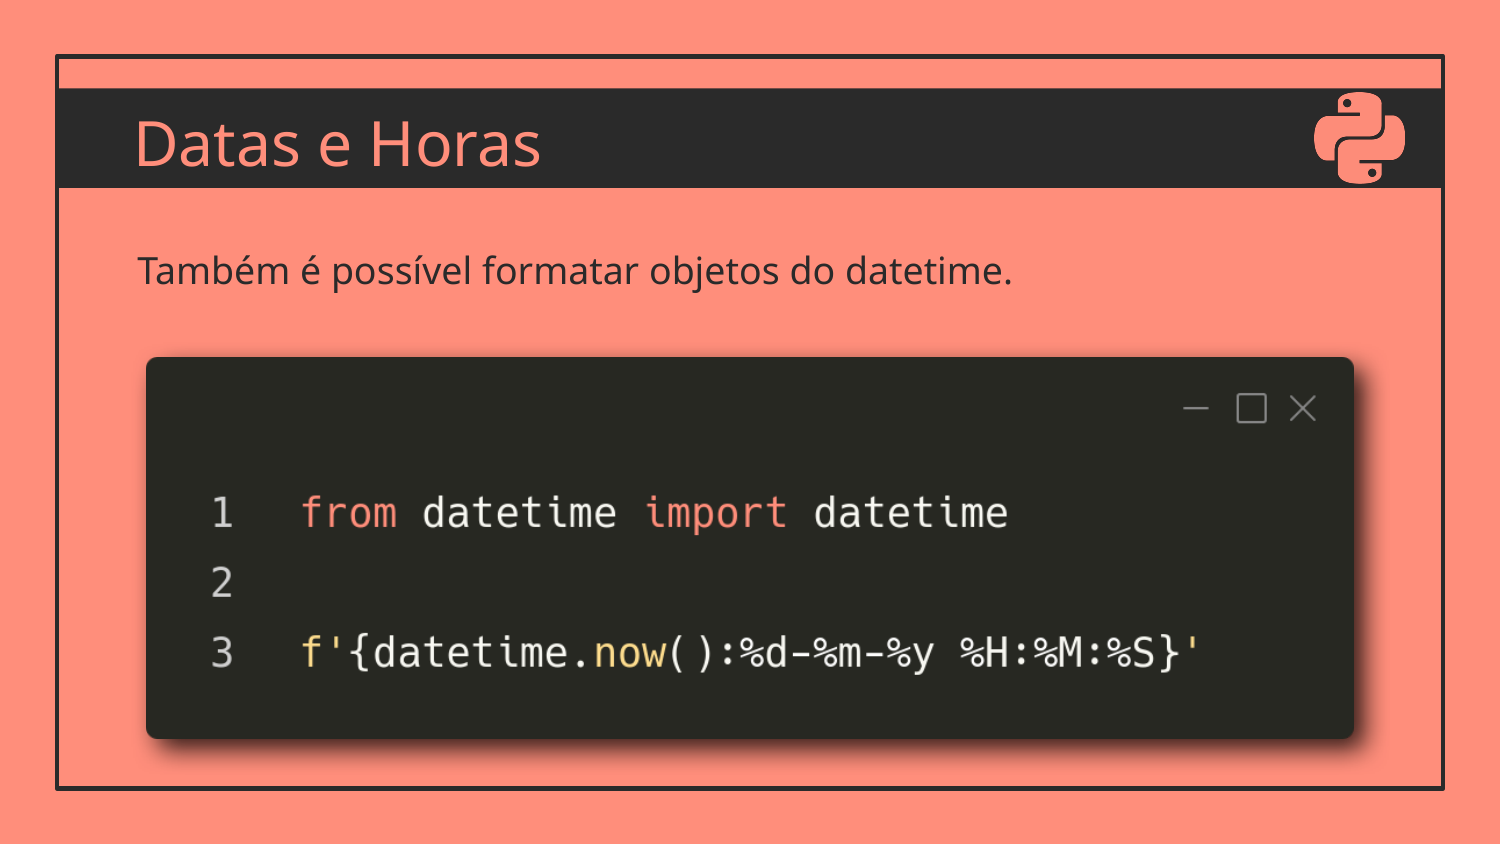

# Datas e Horas
Também é possível formatar objetos do datetime.